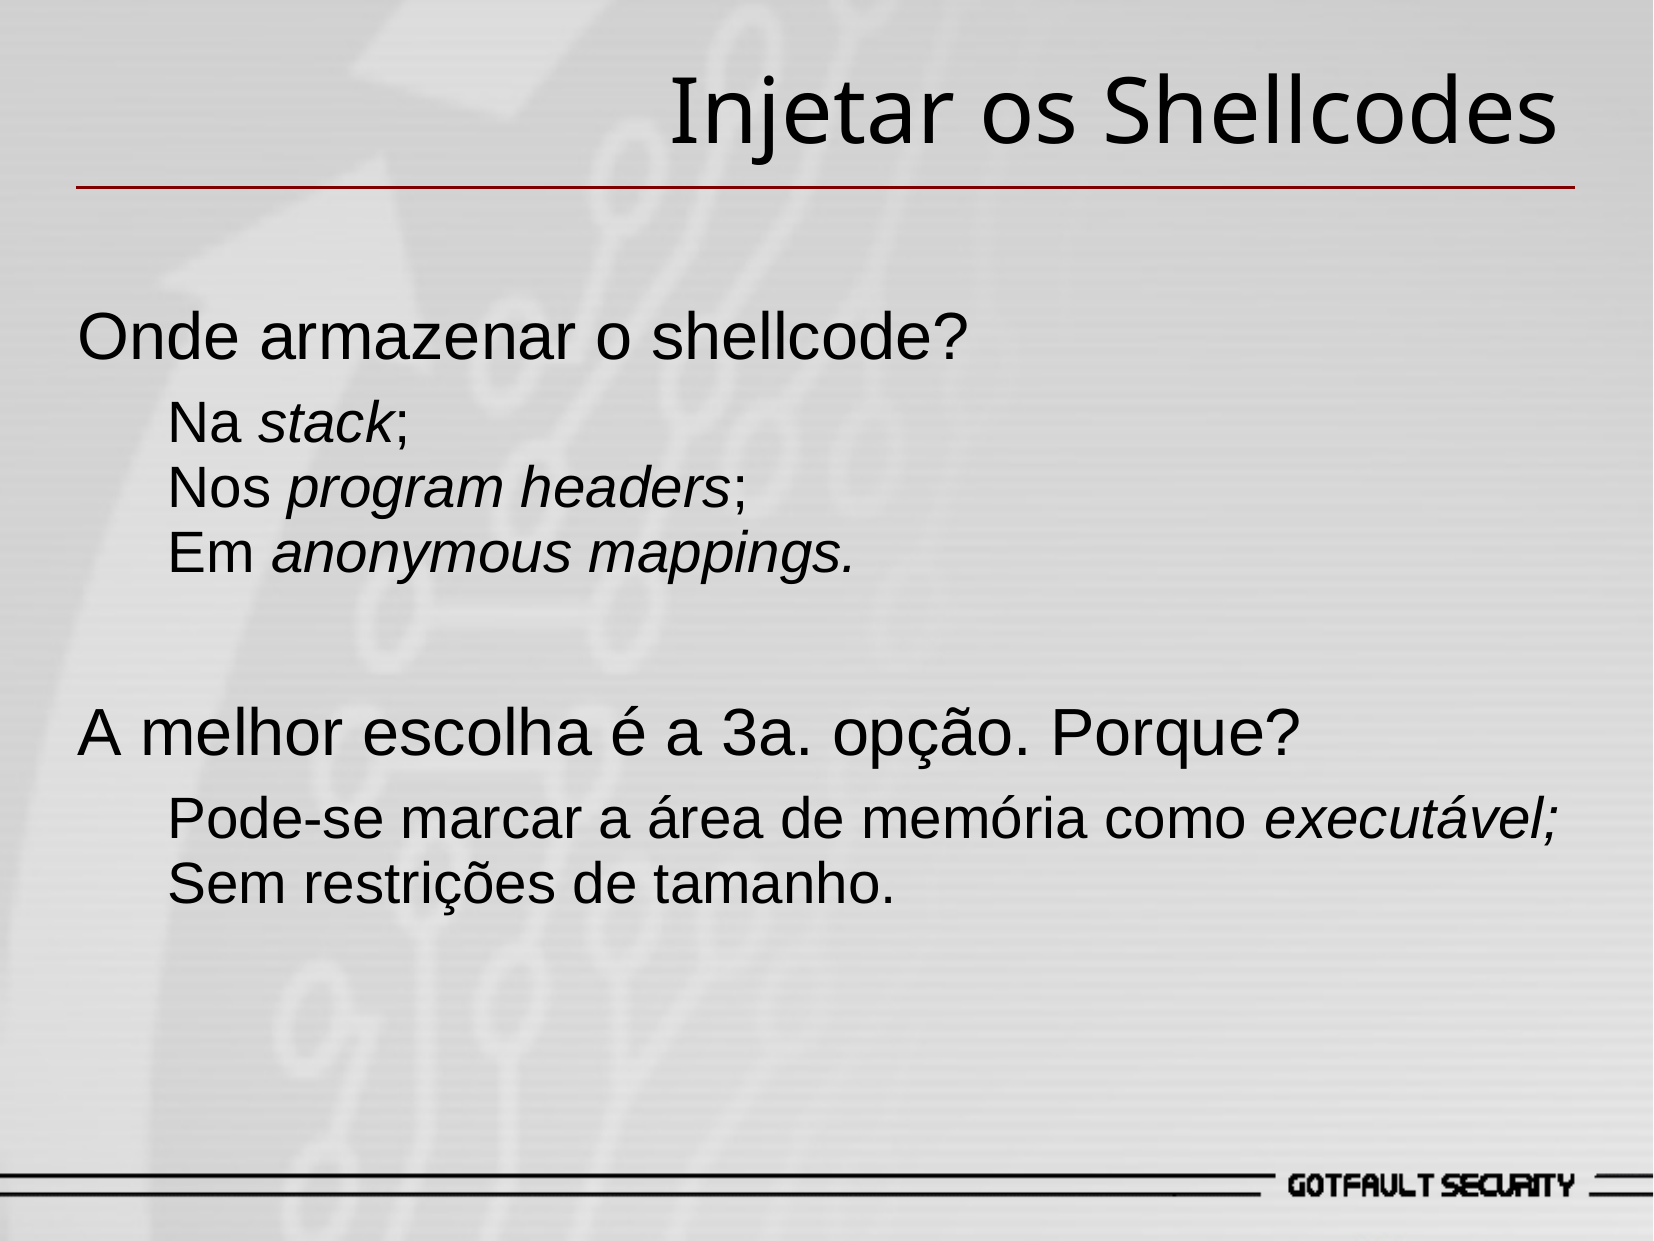

Injetar os Shellcodes
Onde armazenar o shellcode?
 Na stack;
 Nos program headers;
 Em anonymous mappings.
A melhor escolha é a 3a. opção. Porque?
 Pode-se marcar a área de memória como executável;
 Sem restrições de tamanho.